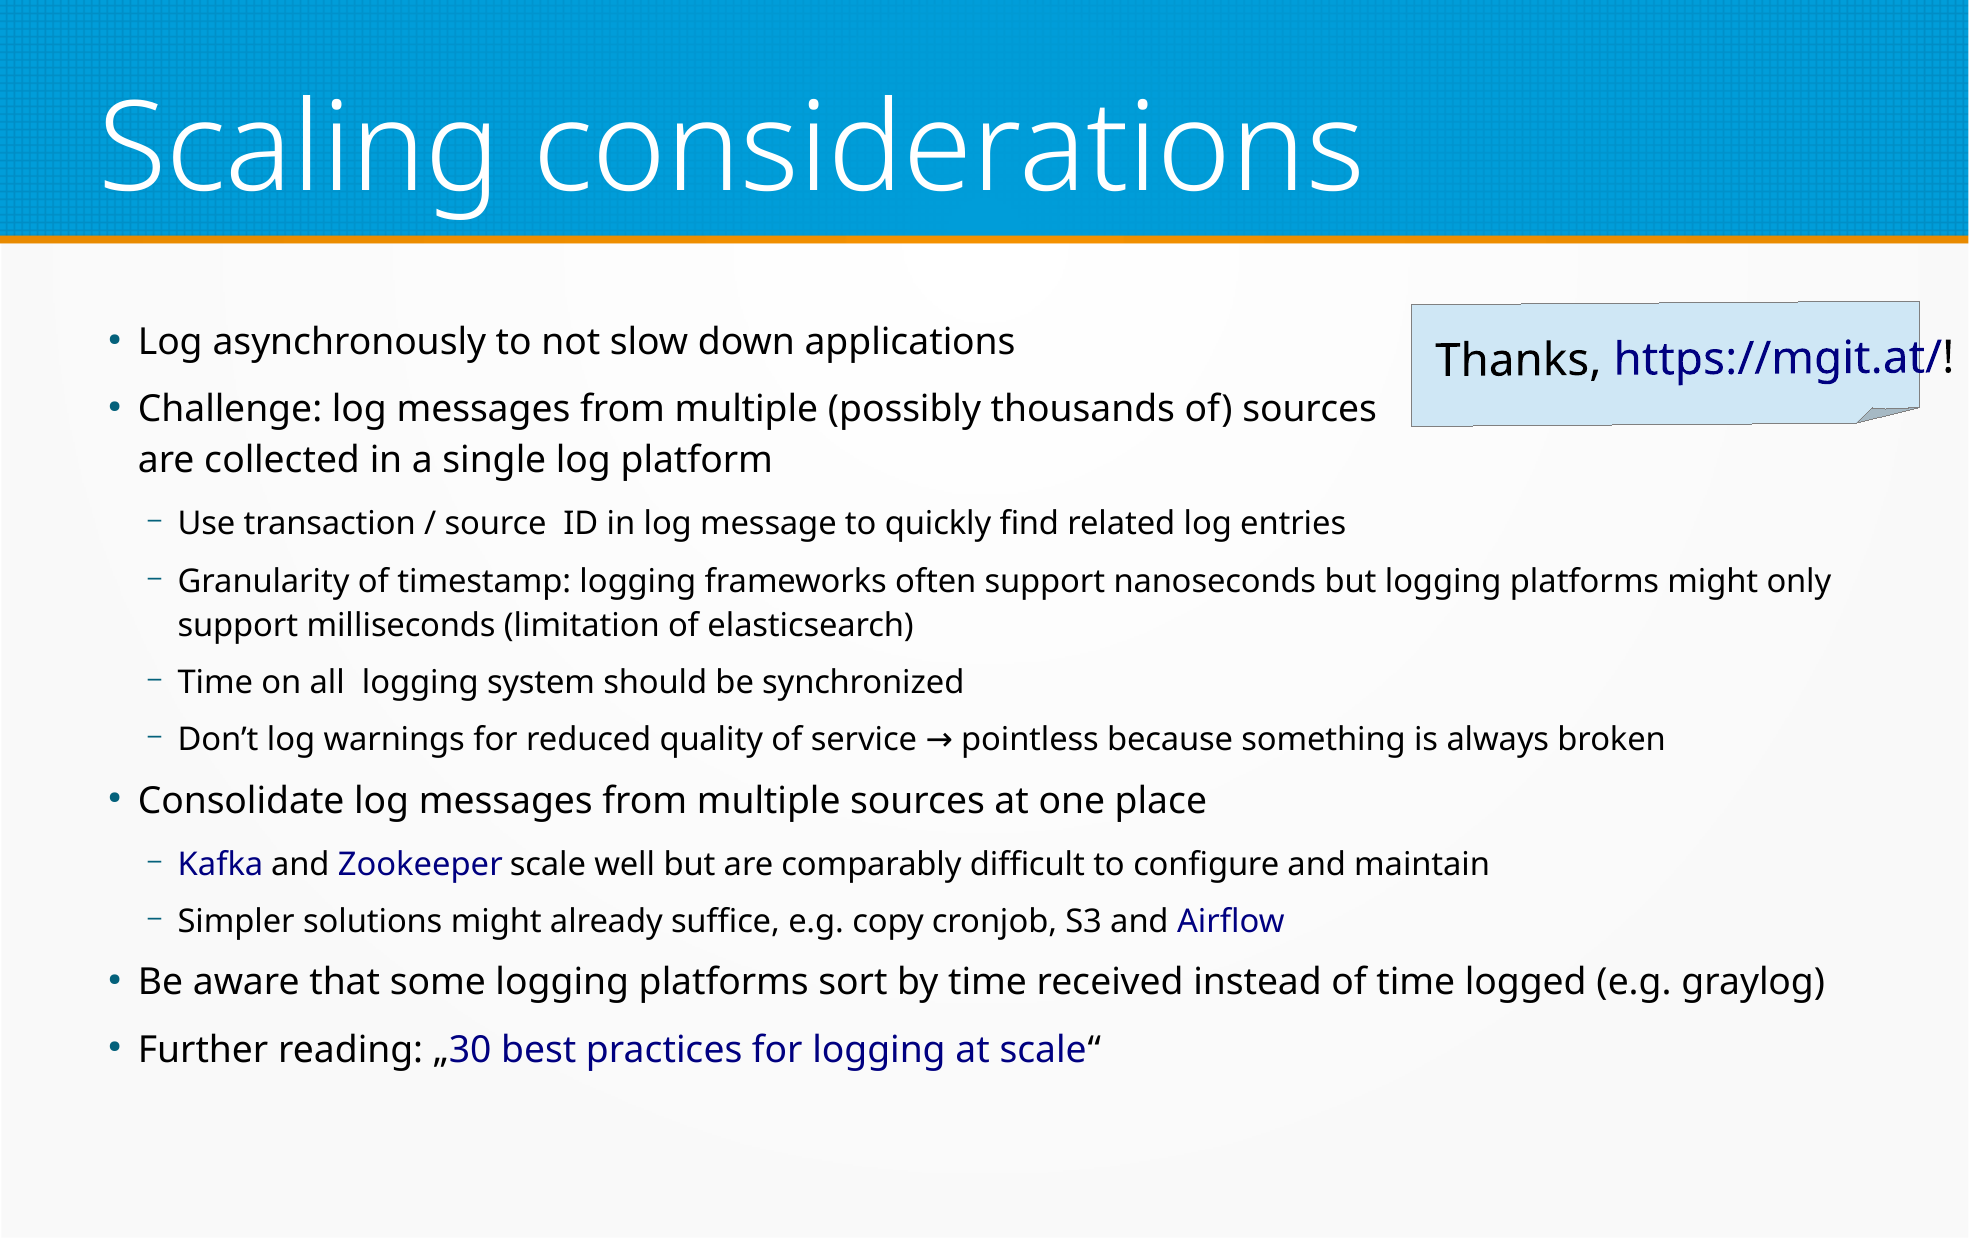

# Scaling considerations
Thanks, https://mgit.at/!
Log asynchronously to not slow down applications
Challenge: log messages from multiple (possibly thousands of) sources
are collected in a single log platform
Use transaction / source ID in log message to quickly find related log entries
Granularity of timestamp: logging frameworks often support nanoseconds but logging platforms might only support milliseconds (limitation of elasticsearch)
Time on all logging system should be synchronized
Don’t log warnings for reduced quality of service → pointless because something is always broken
Consolidate log messages from multiple sources at one place
Kafka and Zookeeper scale well but are comparably difficult to configure and maintain
Simpler solutions might already suffice, e.g. copy cronjob, S3 and Airflow
Be aware that some logging platforms sort by time received instead of time logged (e.g. graylog)
Further reading: „30 best practices for logging at scale“